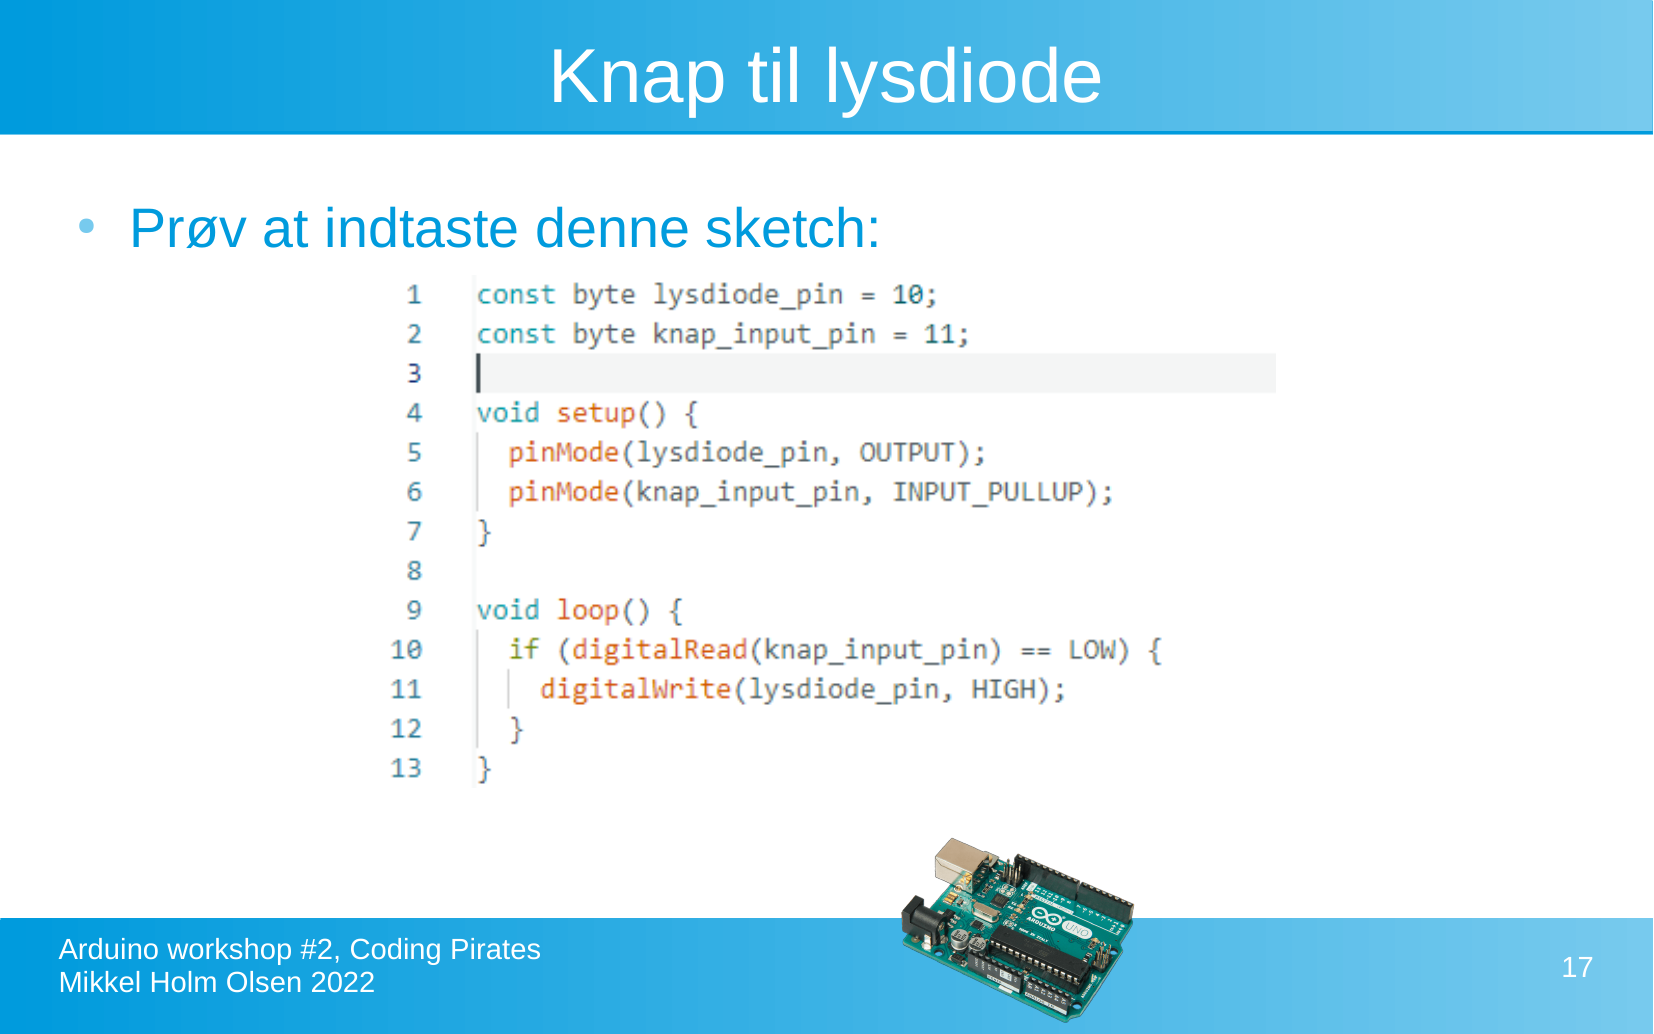

# Knap til lysdiode
Prøv at indtaste denne sketch:
17